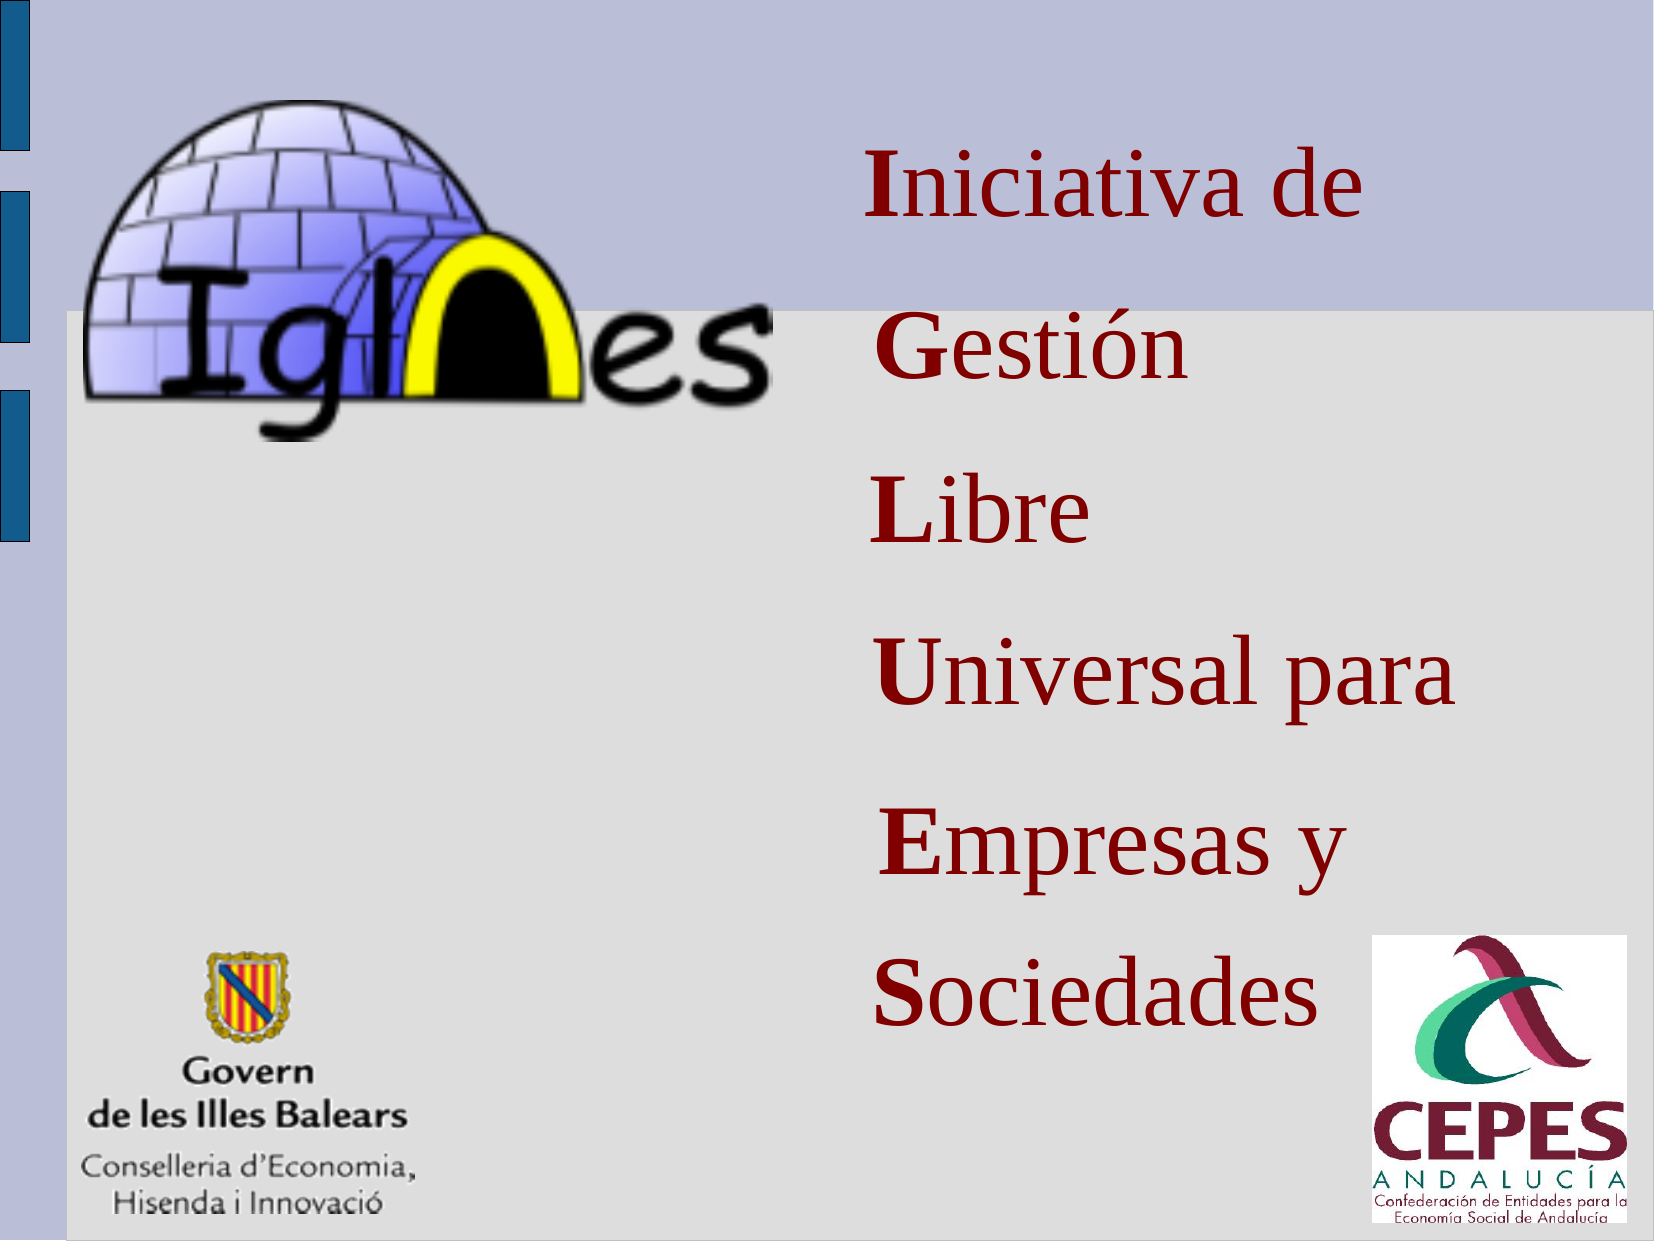

Iniciativa de
Gestión
Libre
Universal para
Empresas y
Sociedades